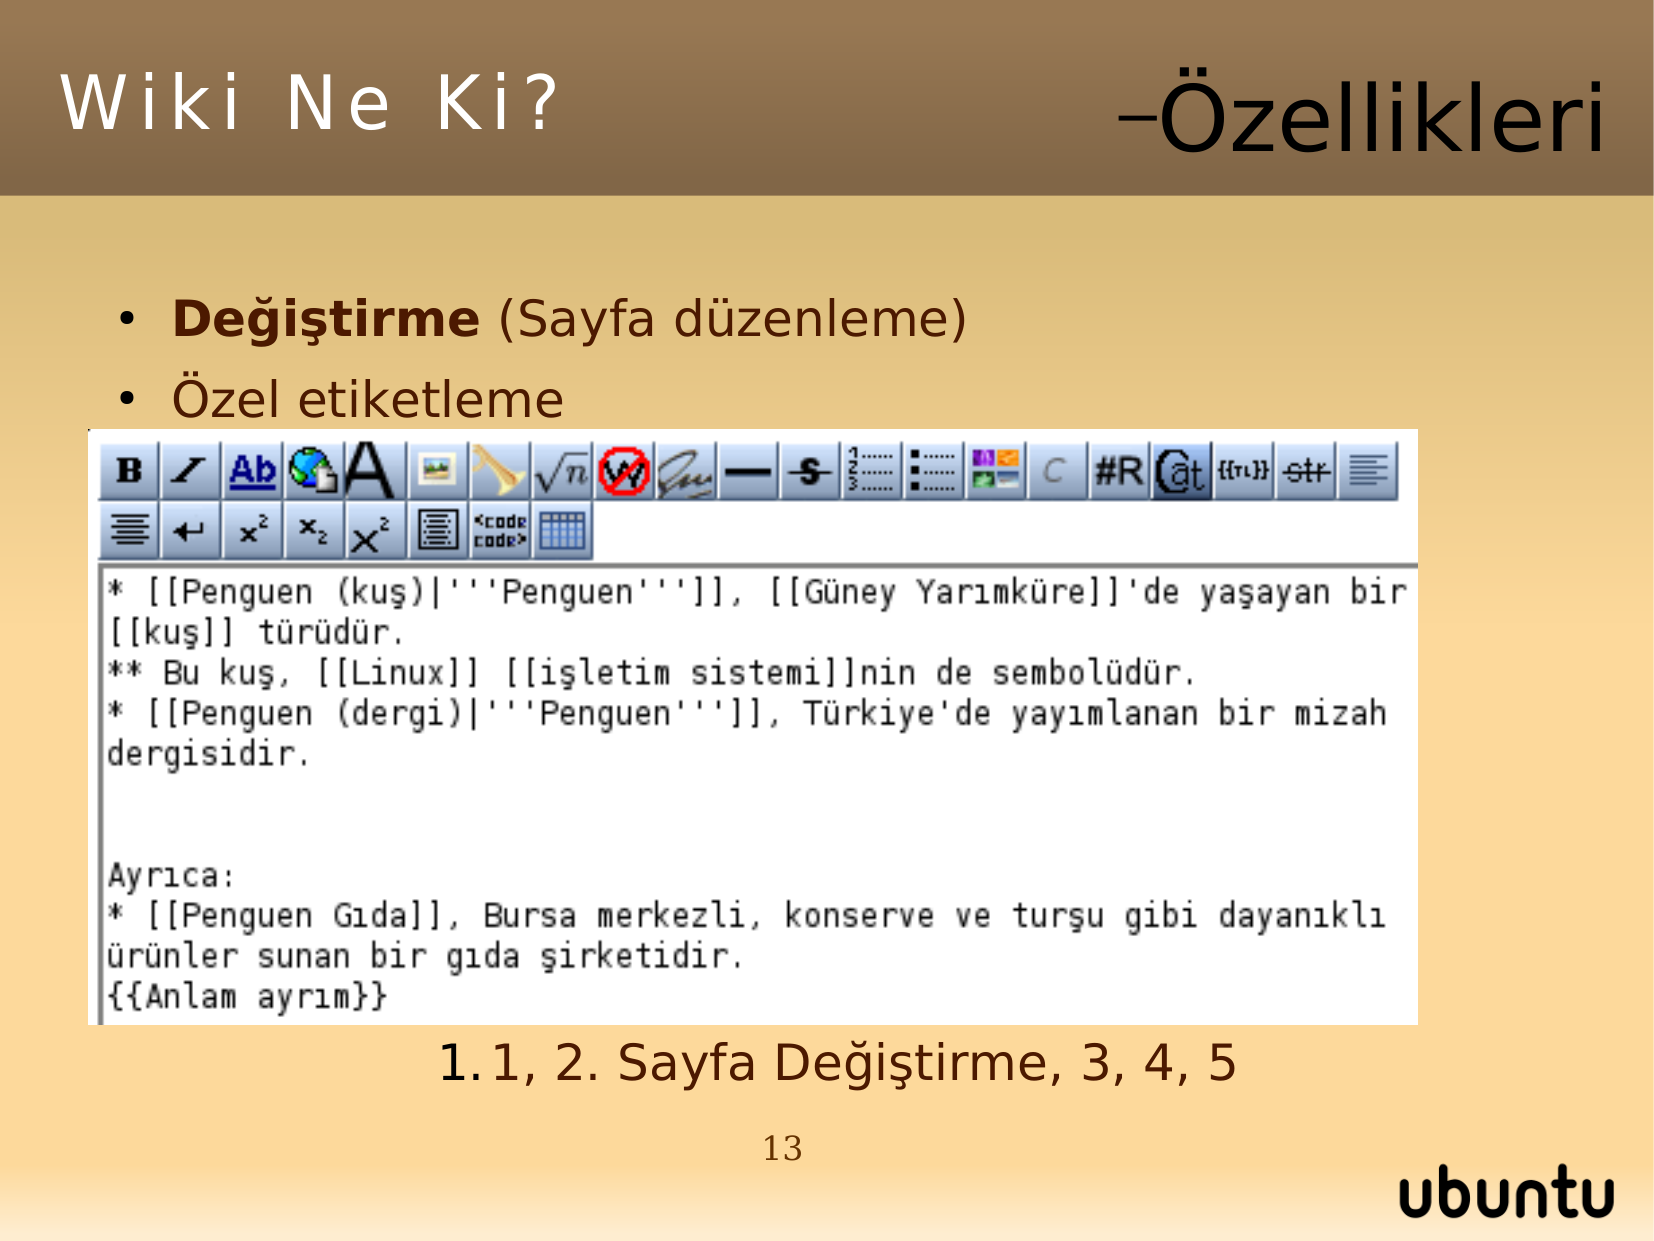

Wiki Ne Ki?
Özellikleri
Değiştirme (Sayfa düzenleme)
Özel etiketleme
# 1, 2. Sayfa Değiştirme, 3, 4, 5
13